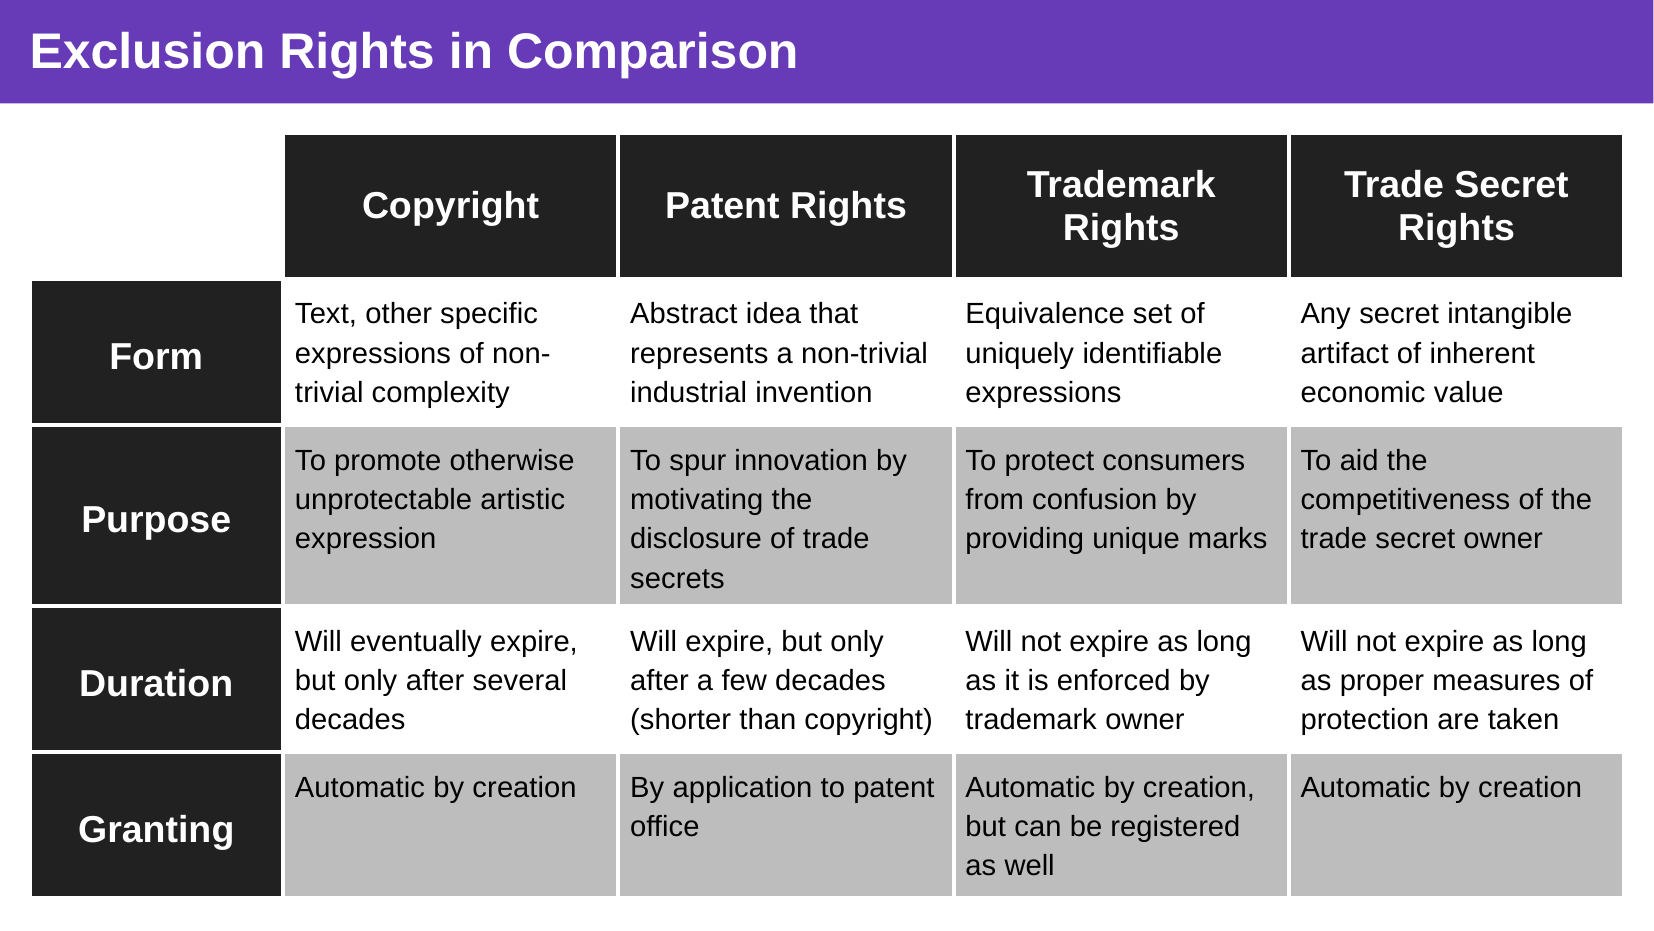

# Exclusion Rights in Comparison
| | Copyright | Patent Rights | Trademark Rights | Trade Secret Rights |
| --- | --- | --- | --- | --- |
| Form | Text, other specific expressions of non-trivial complexity | Abstract idea that represents a non-trivial industrial invention | Equivalence set of uniquely identifiable expressions | Any secret intangible artifact of inherent economic value |
| Purpose | To promote otherwise unprotectable artistic expression | To spur innovation by motivating the disclosure of trade secrets | To protect consumers from confusion by providing unique marks | To aid the competitiveness of the trade secret owner |
| Duration | Will eventually expire, but only after several decades | Will expire, but only after a few decades (shorter than copyright) | Will not expire as long as it is enforced by trademark owner | Will not expire as long as proper measures of protection are taken |
| Granting | Automatic by creation | By application to patent office | Automatic by creation, but can be registered as well | Automatic by creation |
Commercial Open Source Startups
16
© 2020 Dirk Riehle - Some Rights Reserved